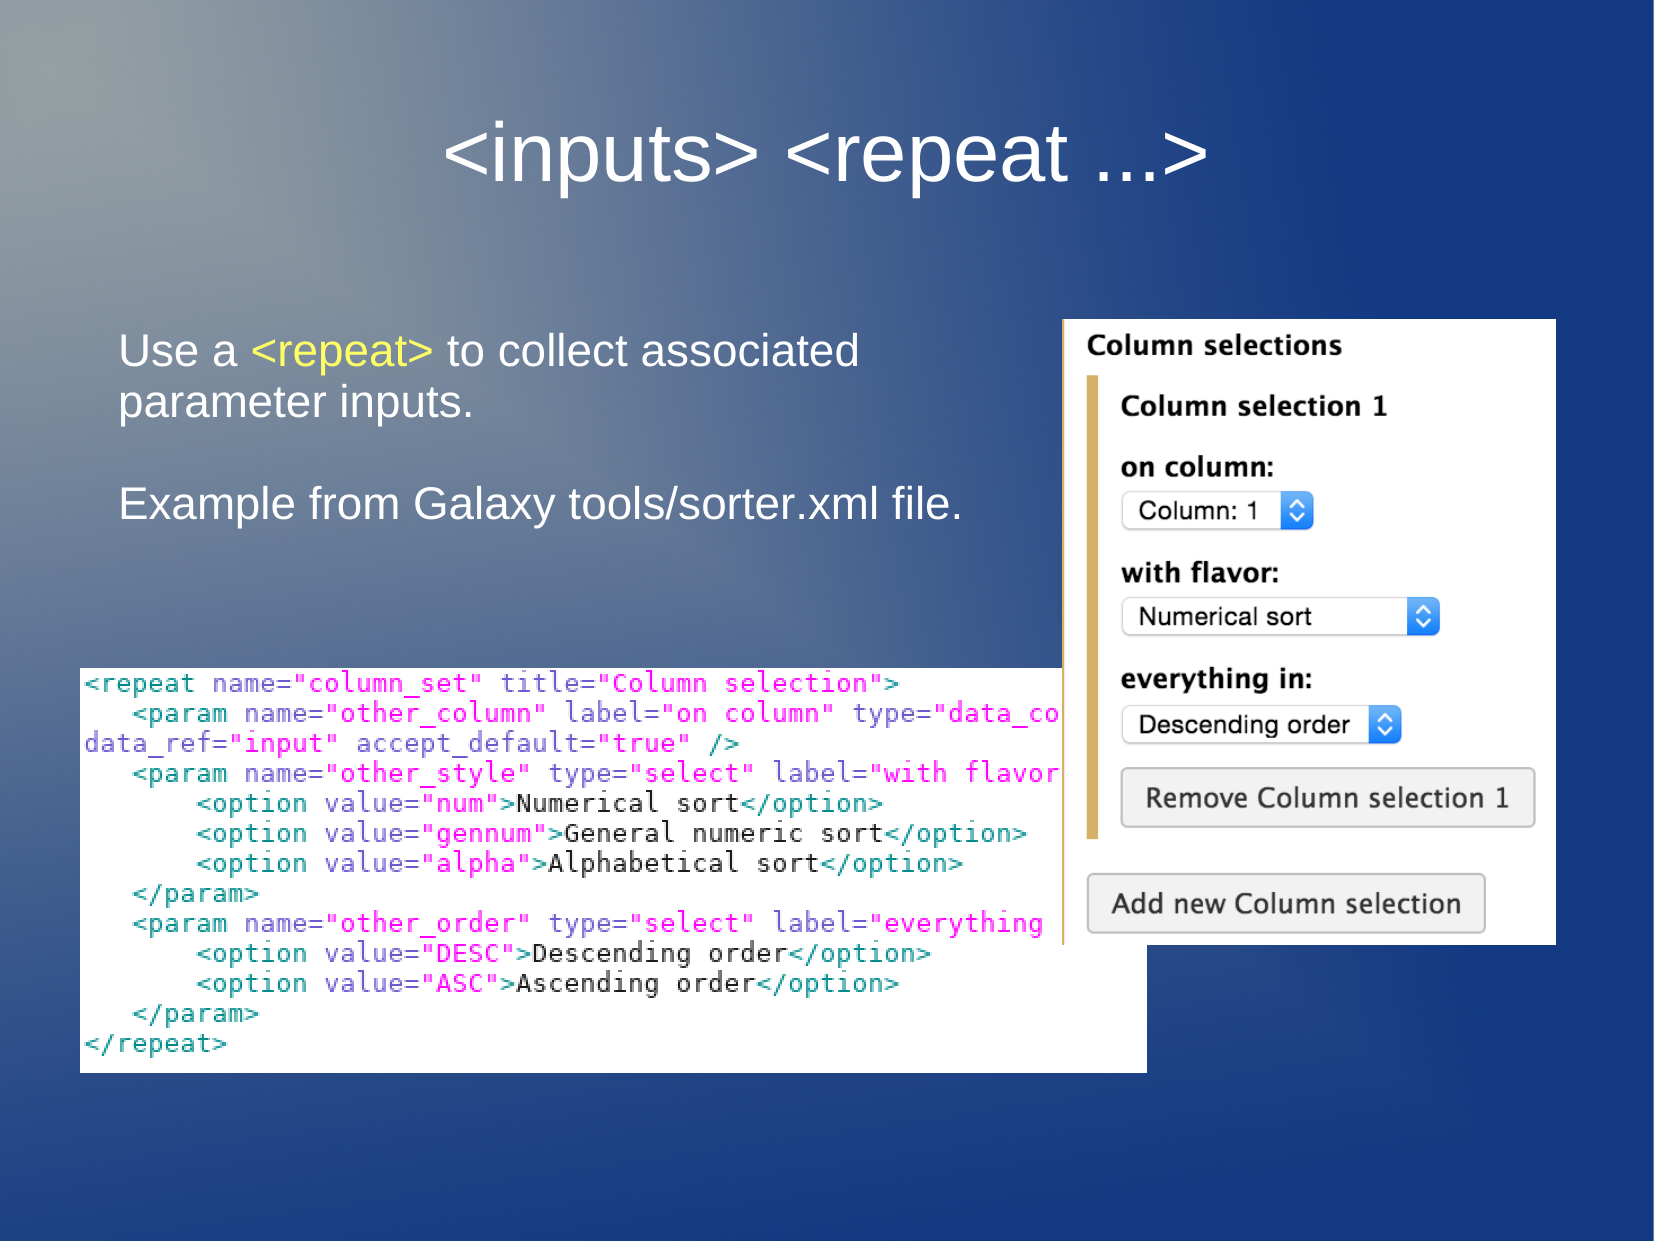

# <inputs> <repeat ...>
Use a <repeat> to collect associated parameter inputs.
Example from Galaxy tools/sorter.xml file.